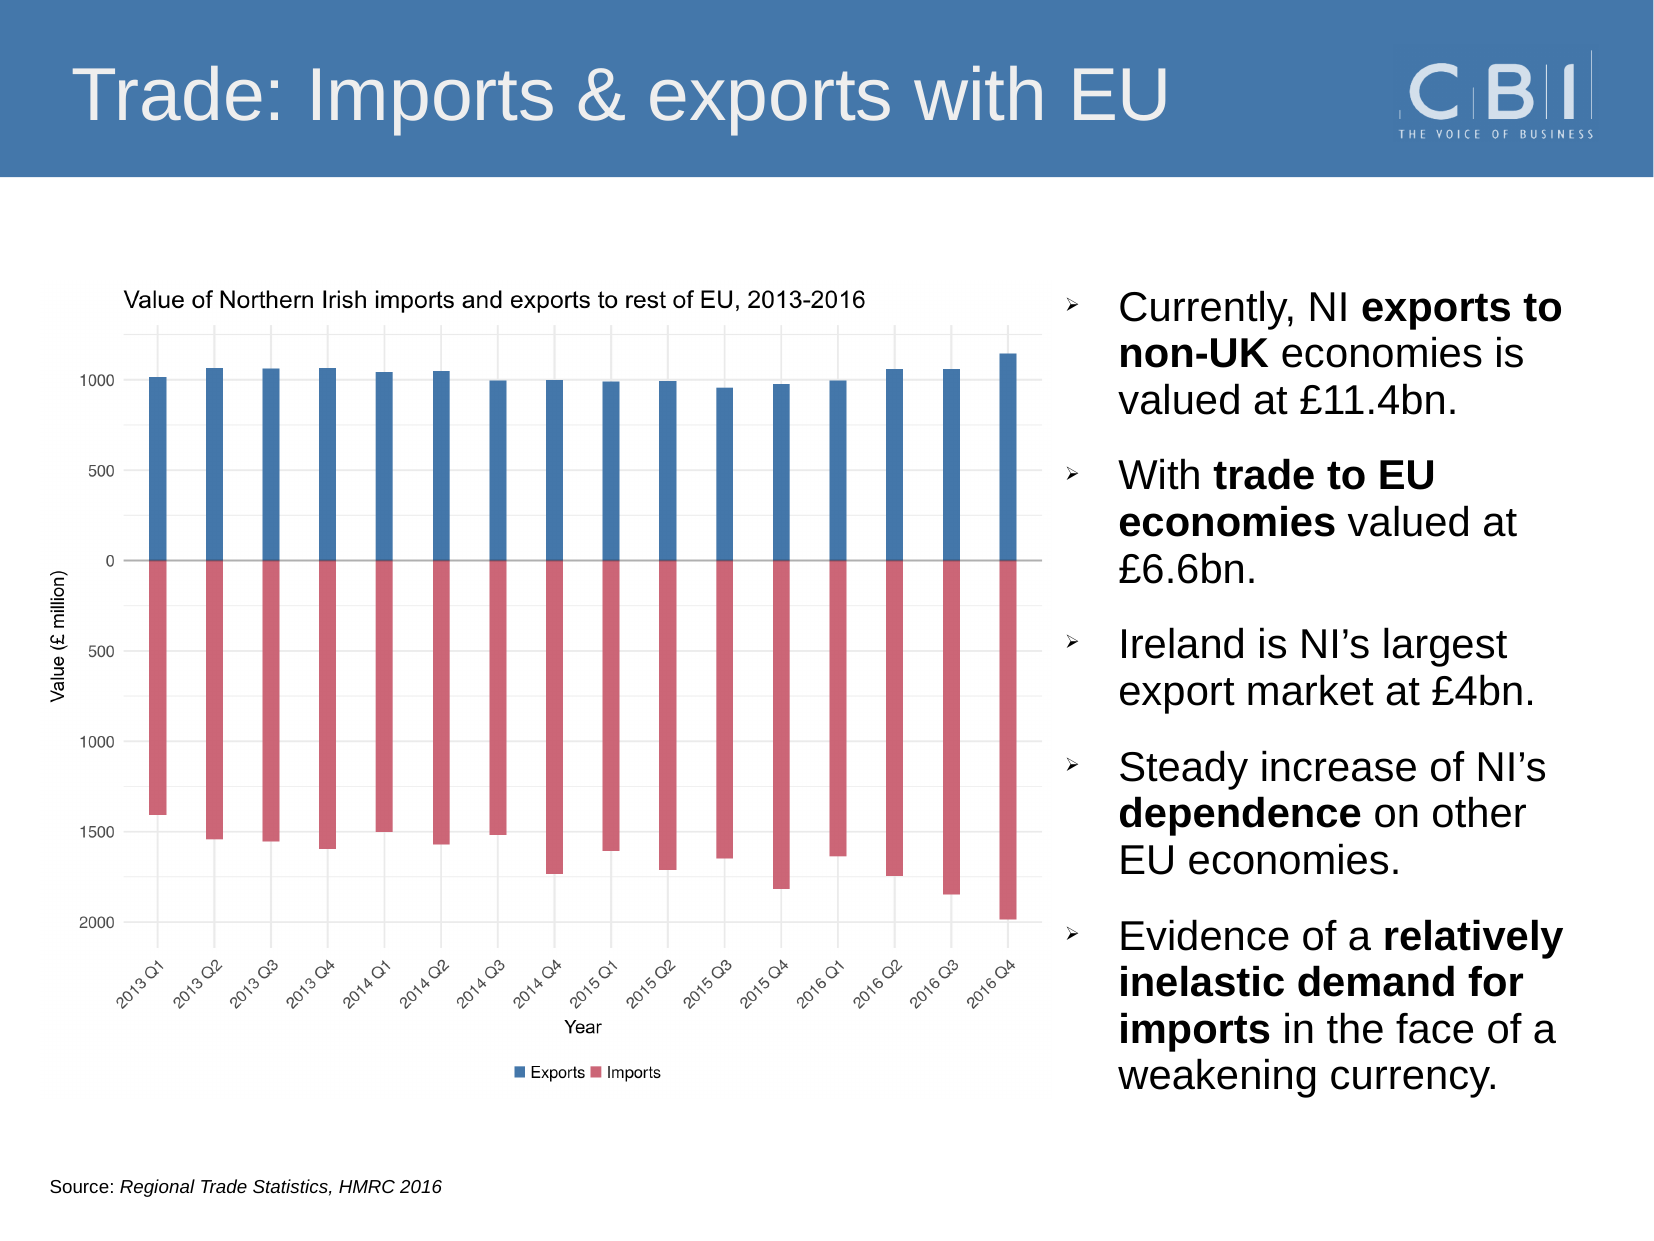

# Trade: Imports & exports with EU
Currently, NI exports to non-UK economies is valued at £11.4bn.
With trade to EU economies valued at £6.6bn.
Ireland is NI’s largest export market at £4bn.
Steady increase of NI’s dependence on other EU economies.
Evidence of a relatively inelastic demand for imports in the face of a weakening currency.
Source: Regional Trade Statistics, HMRC 2016